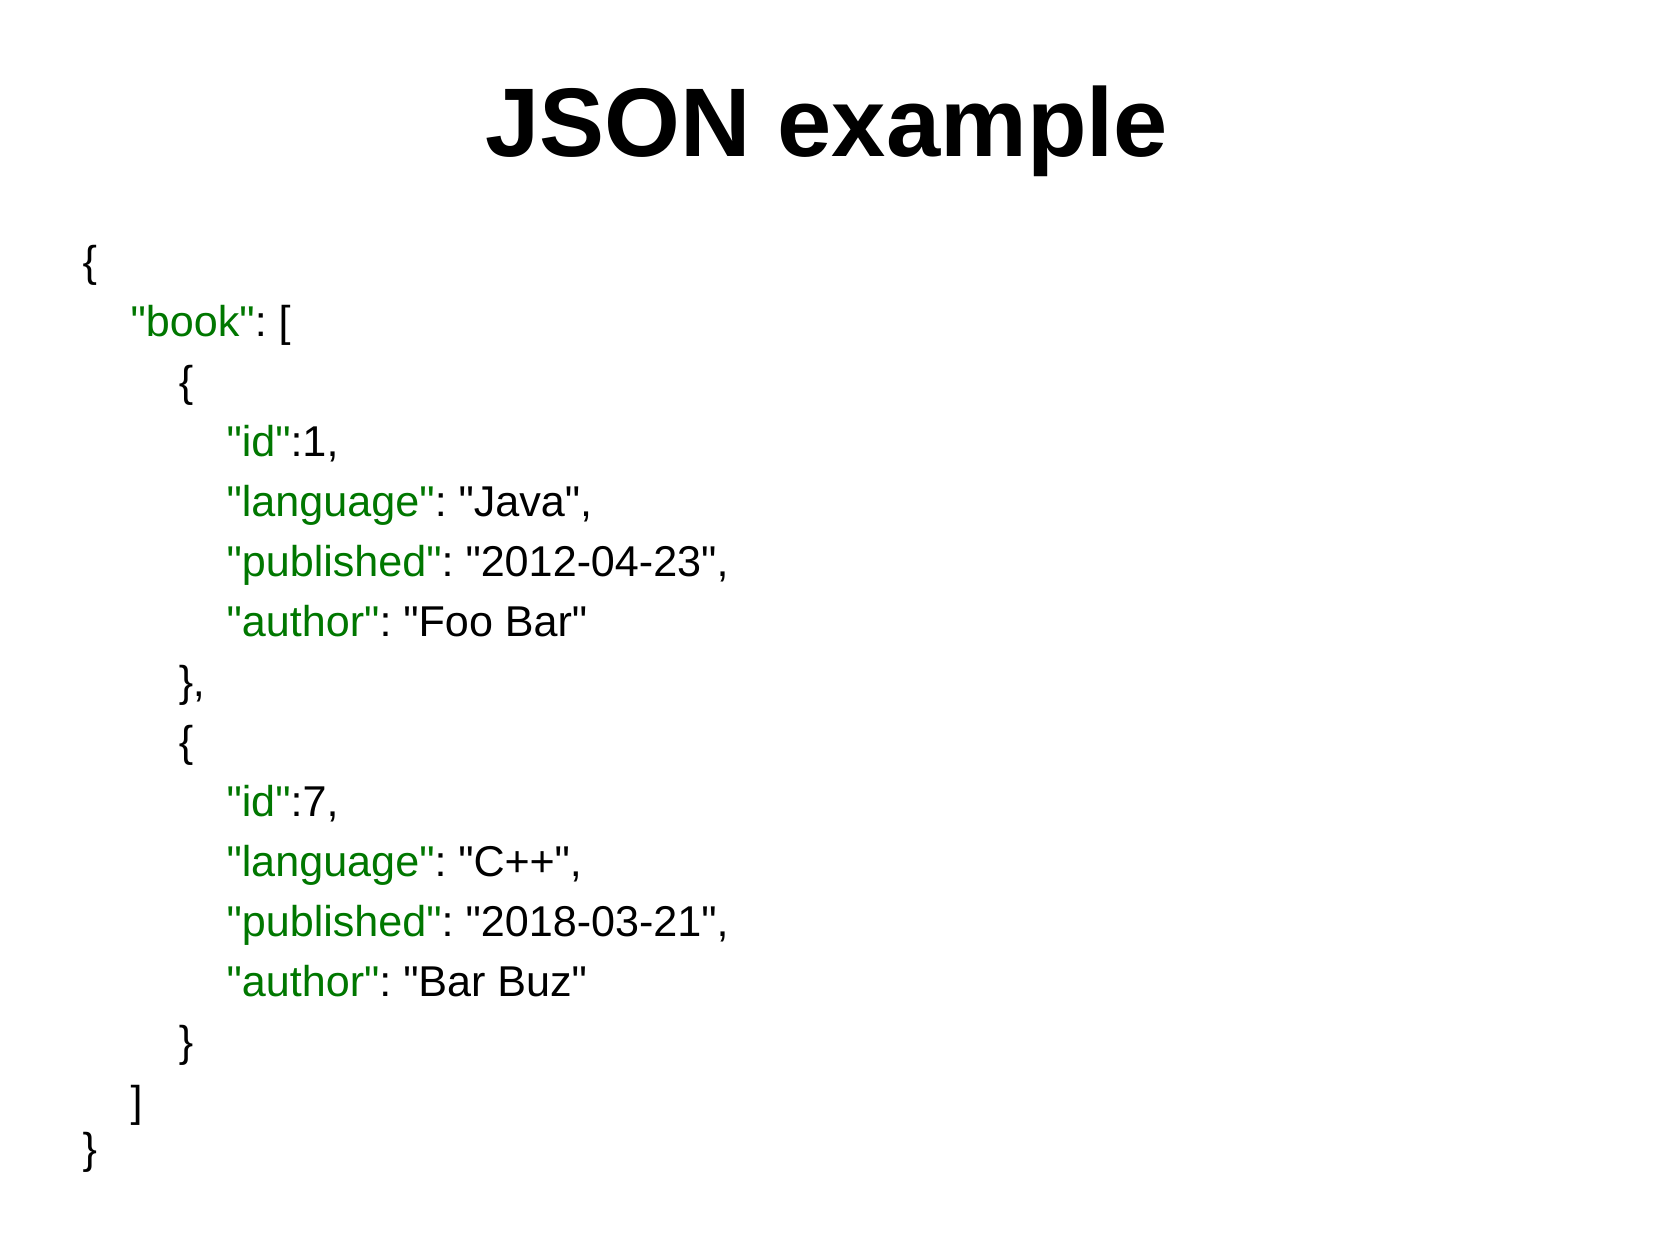

# JSON example
{
 "book": [
 {
 "id":1,
 "language": "Java",
 "published": "2012-04-23",
 "author": "Foo Bar"
 },
 {
 "id":7,
 "language": "C++",
 "published": "2018-03-21",
 "author": "Bar Buz"
 }
 ]
}